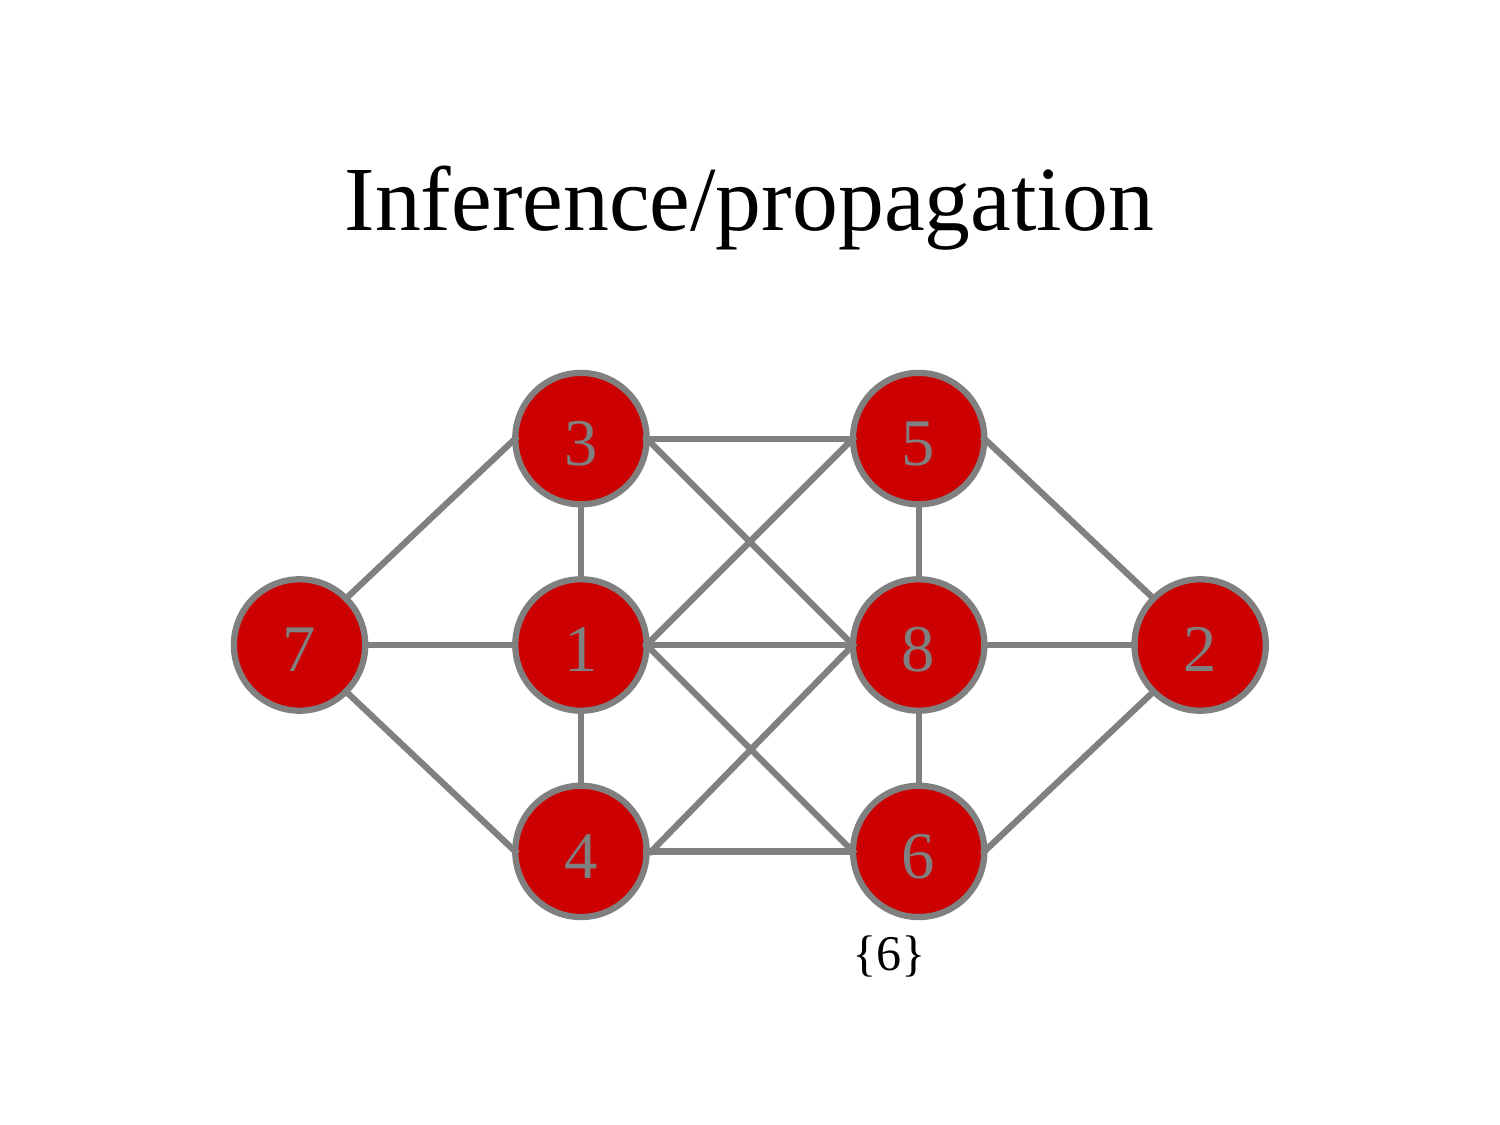

# Inference/propagation
3
5
7
1
8
2
4
6
{6}